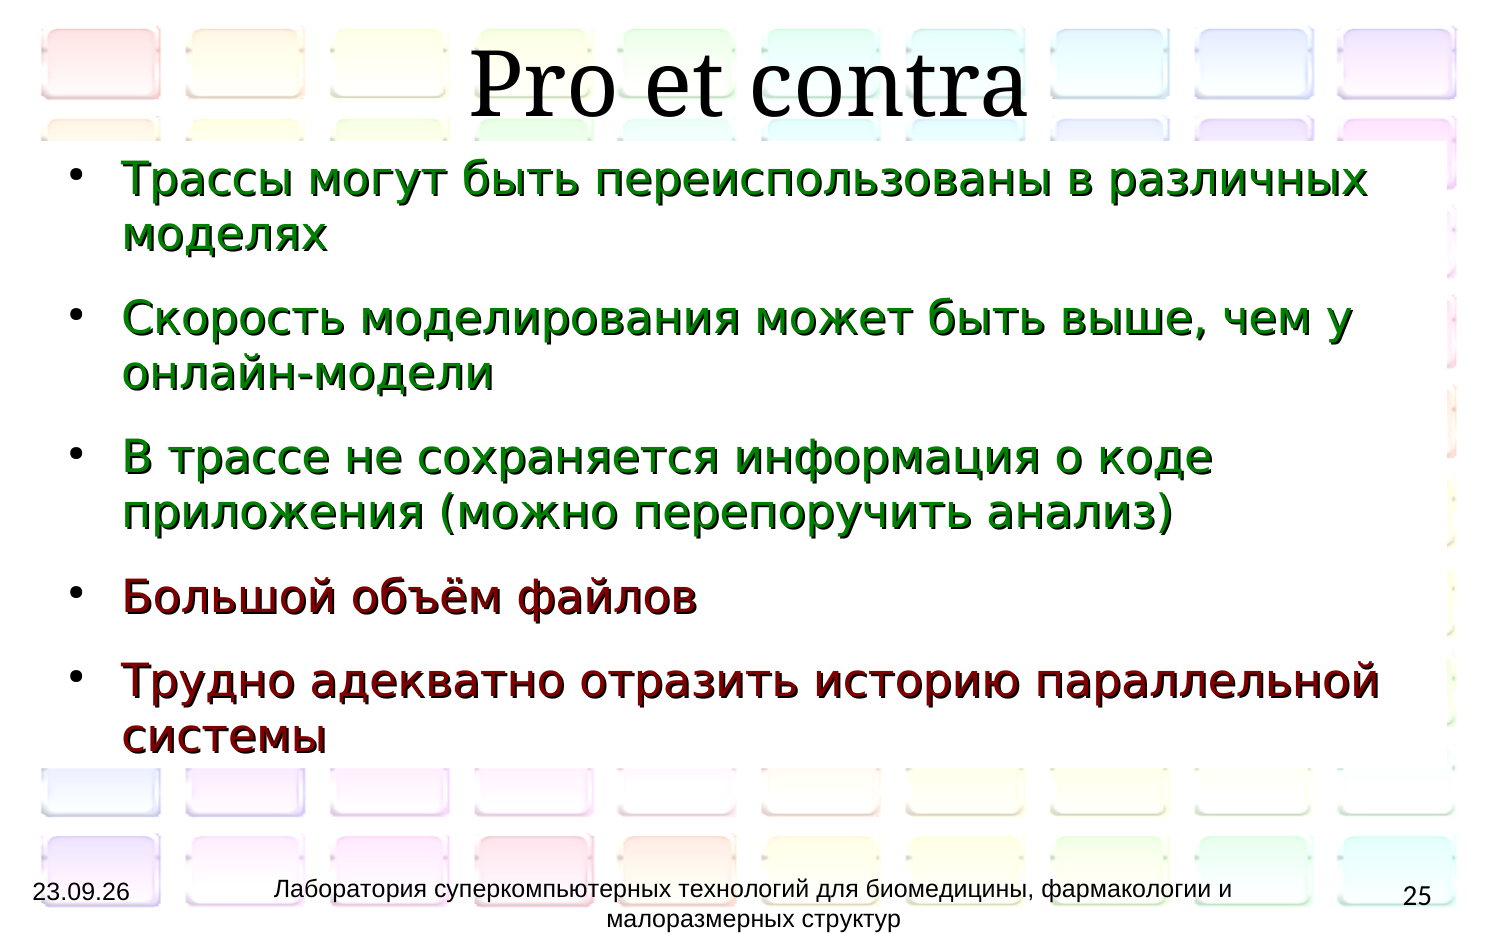

# Pro et contra
Трассы могут быть переиспользованы в различных моделях
Скорость моделирования может быть выше, чем у онлайн-модели
В трассе не сохраняется информация о коде приложения (можно перепоручить анализ)
Большой объём файлов
Трудно адекватно отразить историю параллельной системы
Лаборатория суперкомпьютерных технологий для биомедицины, фармакологии и малоразмерных структур